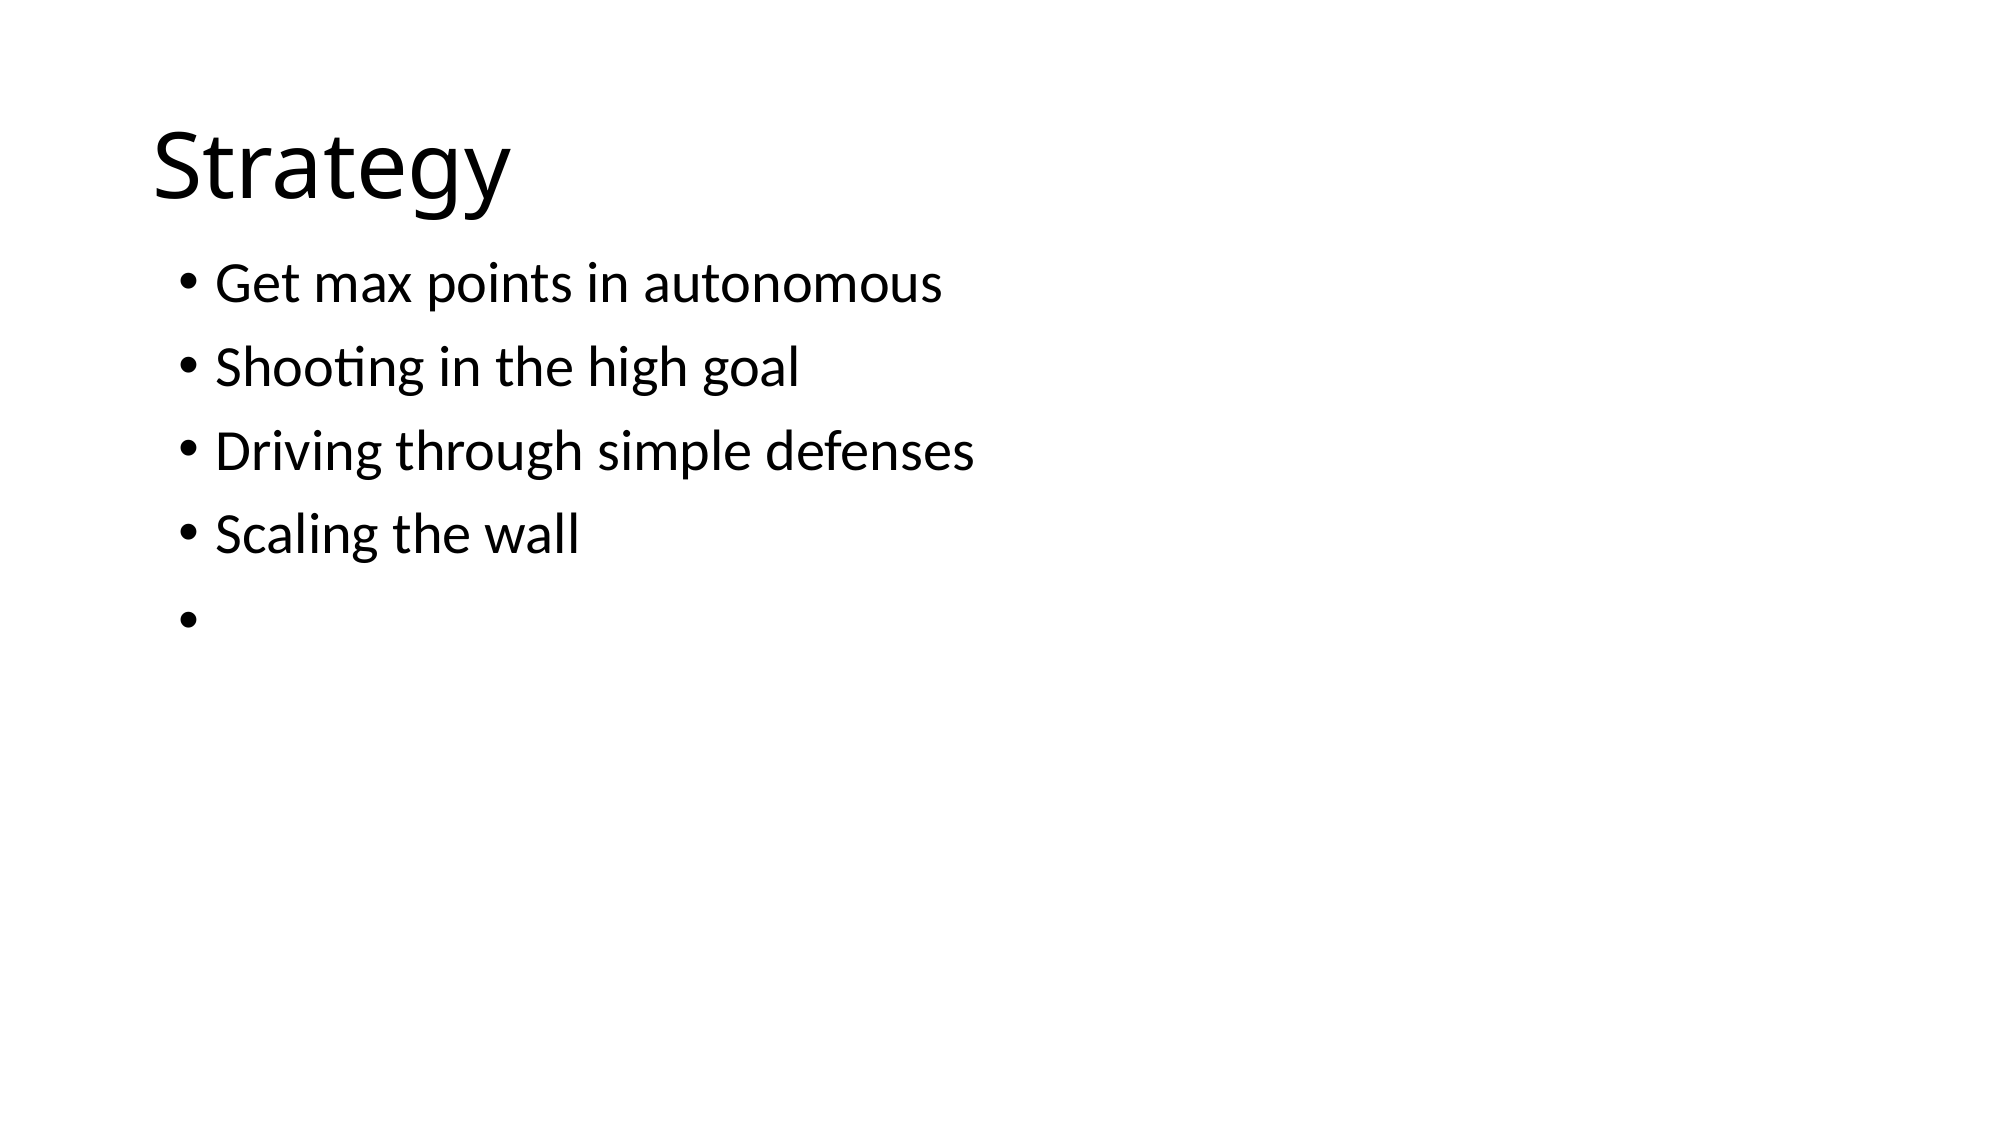

# Strategy
Get max points in autonomous
Shooting in the high goal
Driving through simple defenses
Scaling the wall